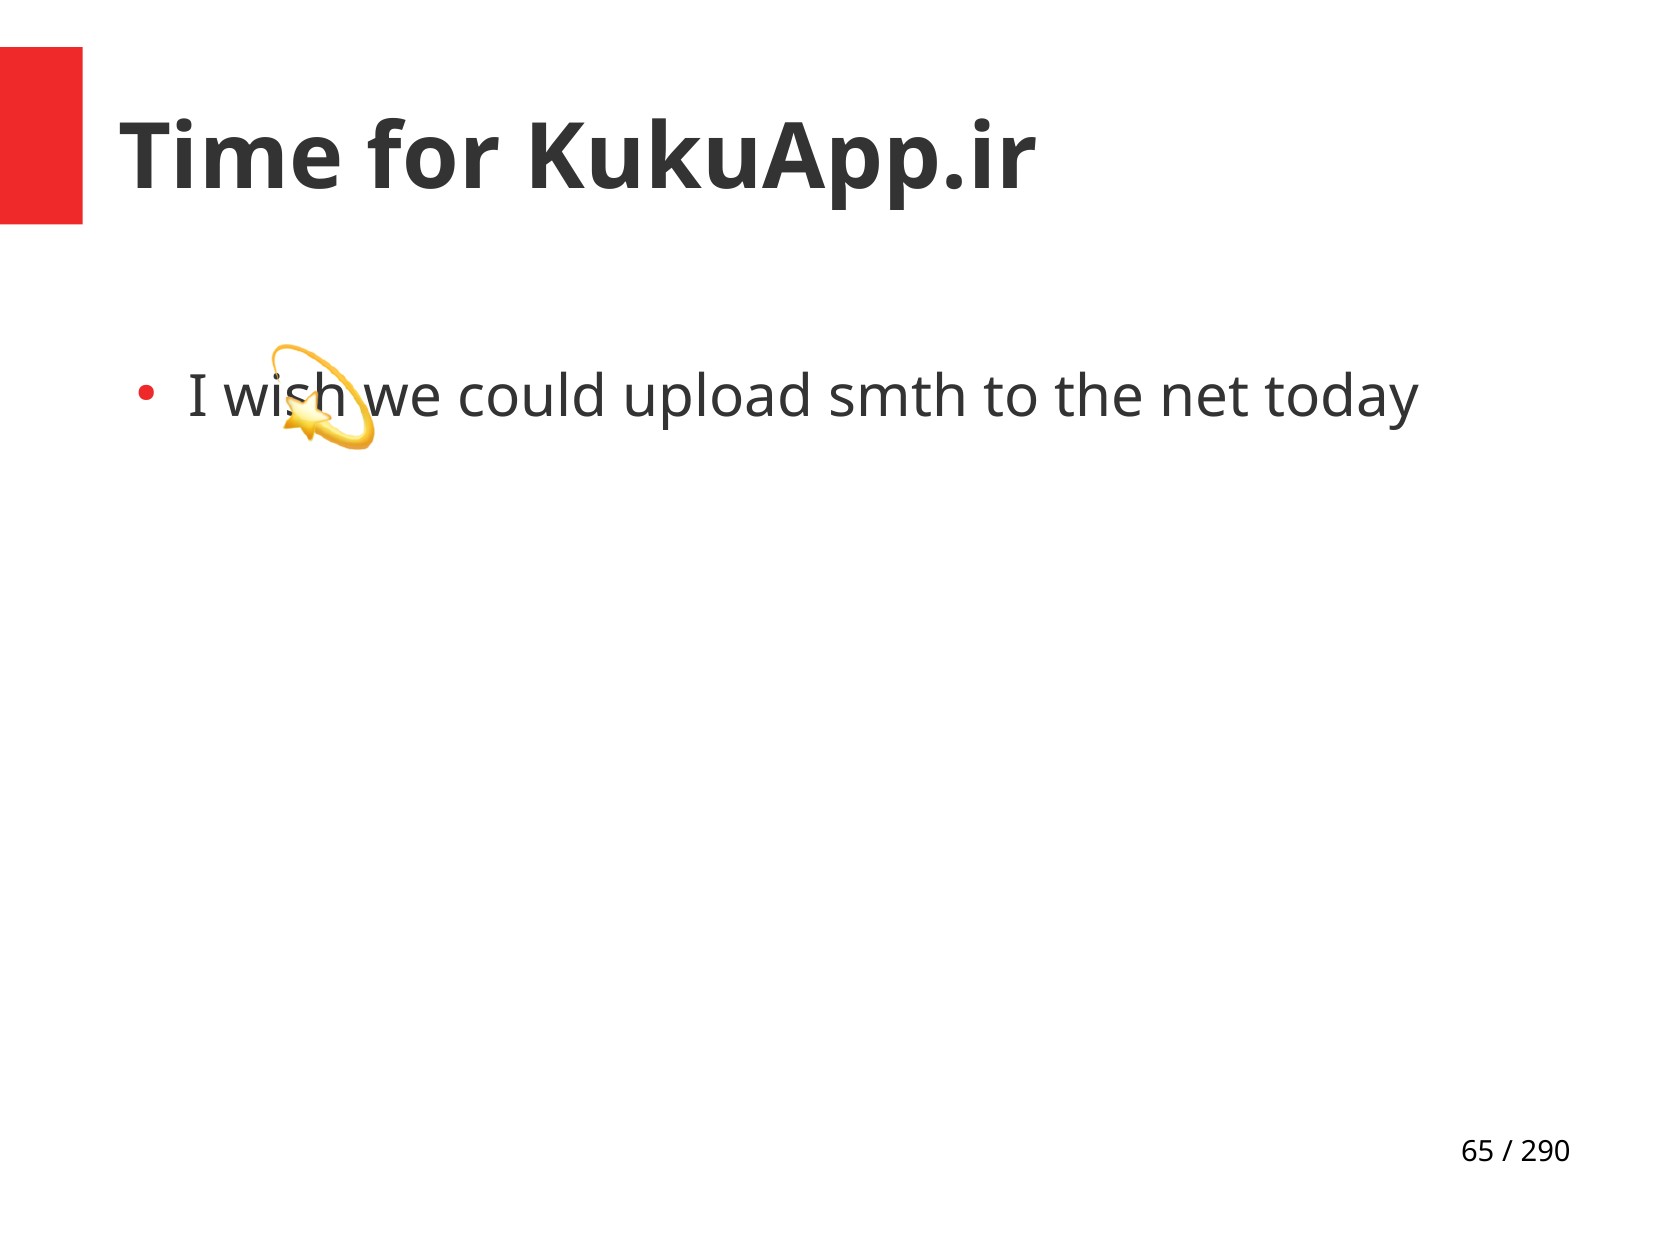

# Time for KukuApp.ir
I wish we could upload smth to the net today
65